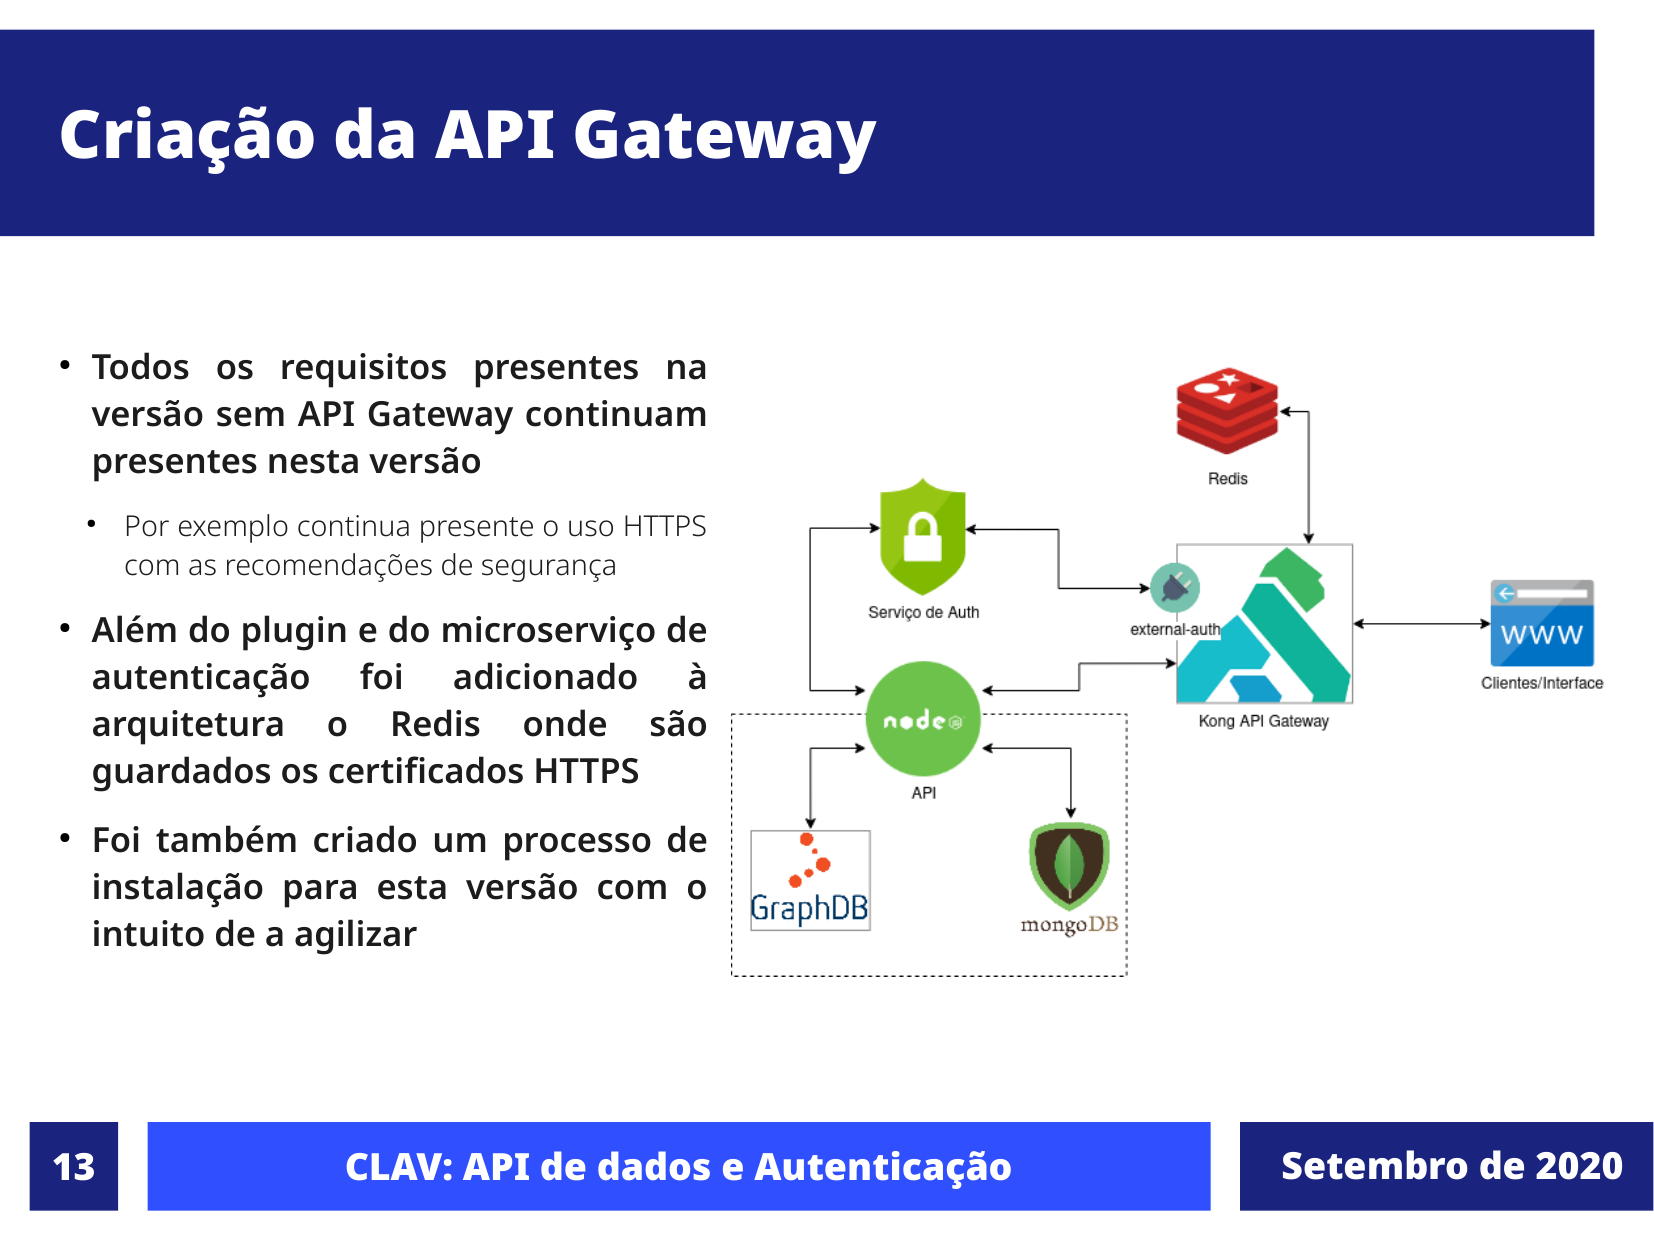

# Criação da API Gateway
Todos os requisitos presentes na versão sem API Gateway continuam presentes nesta versão
Por exemplo continua presente o uso HTTPS com as recomendações de segurança
Além do plugin e do microserviço de autenticação foi adicionado à arquitetura o Redis onde são guardados os certificados HTTPS
Foi também criado um processo de instalação para esta versão com o intuito de a agilizar
13
CLAV: API de dados e Autenticação
Setembro de 2020